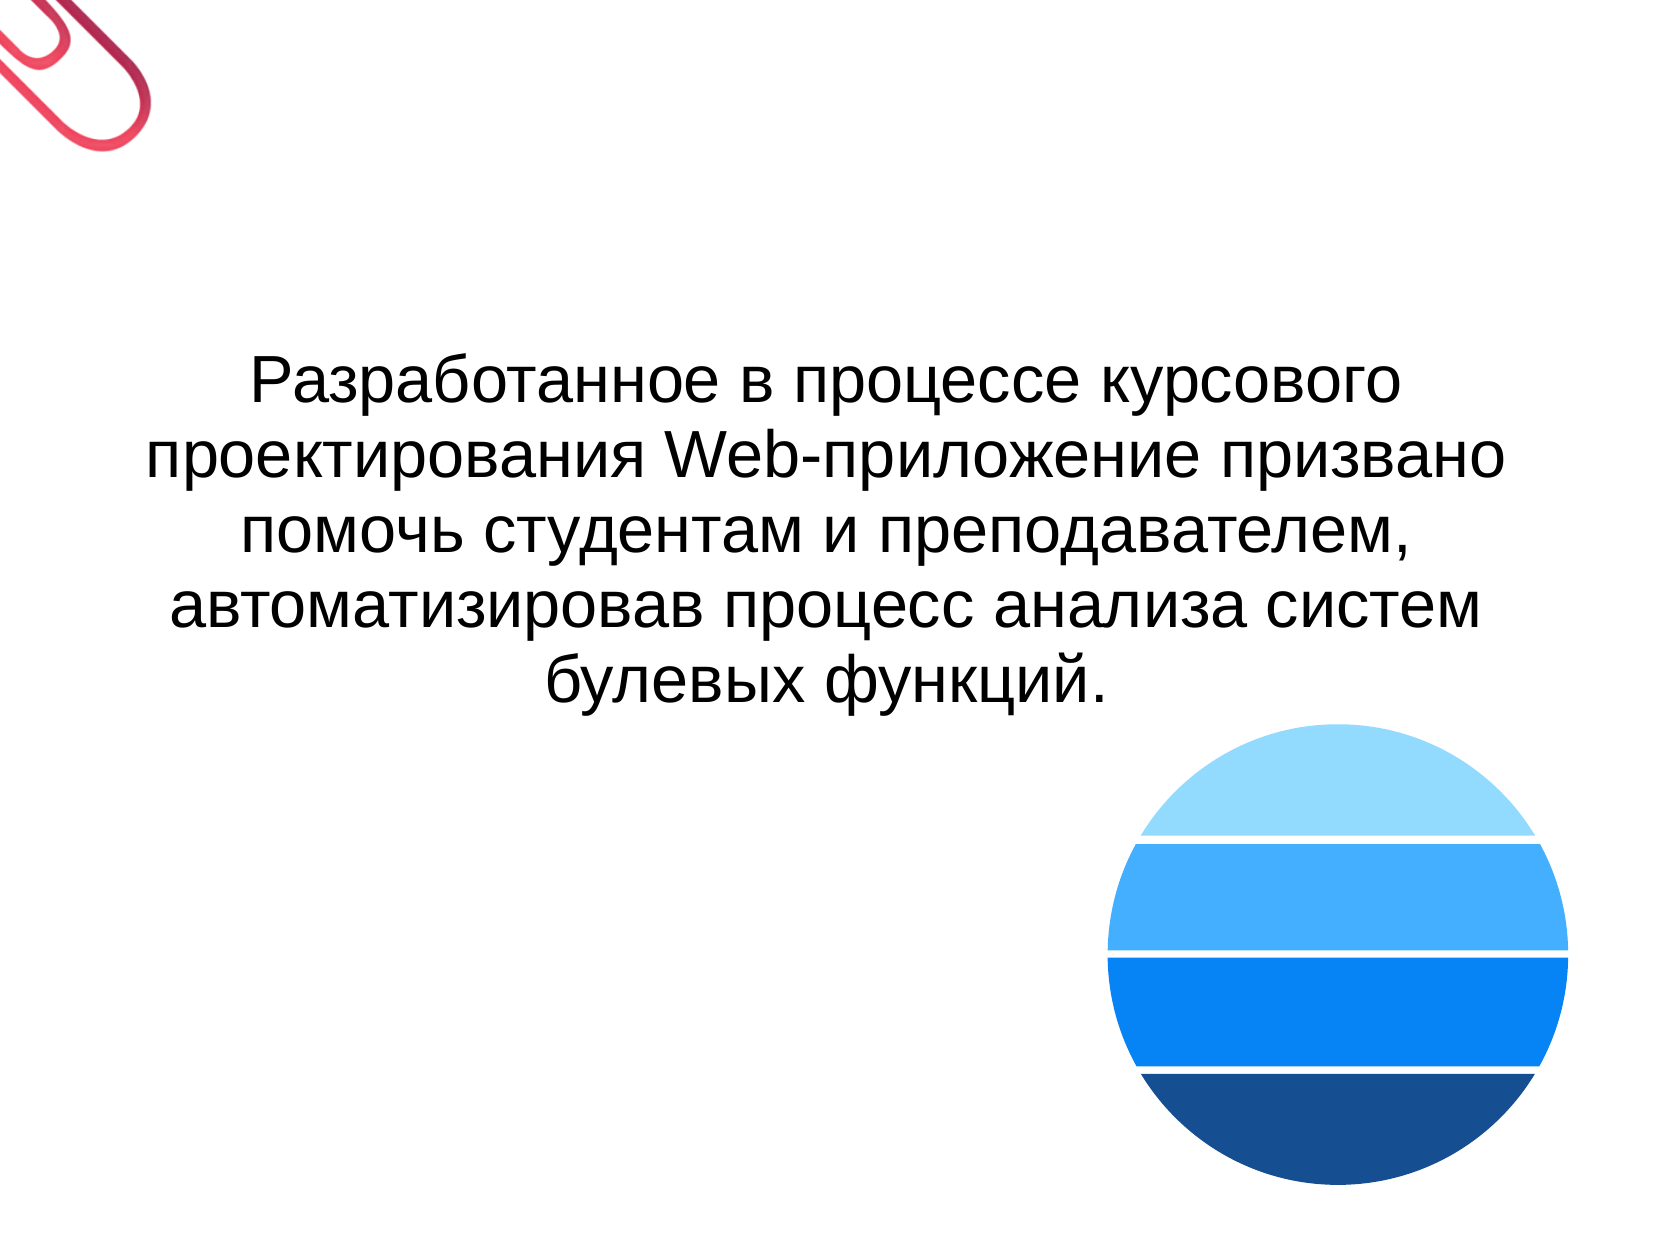

# Разработанное в процессе курсового проектирования Web-приложение призвано помочь студентам и преподавателем, автоматизировав процесс анализа систем булевых функций.